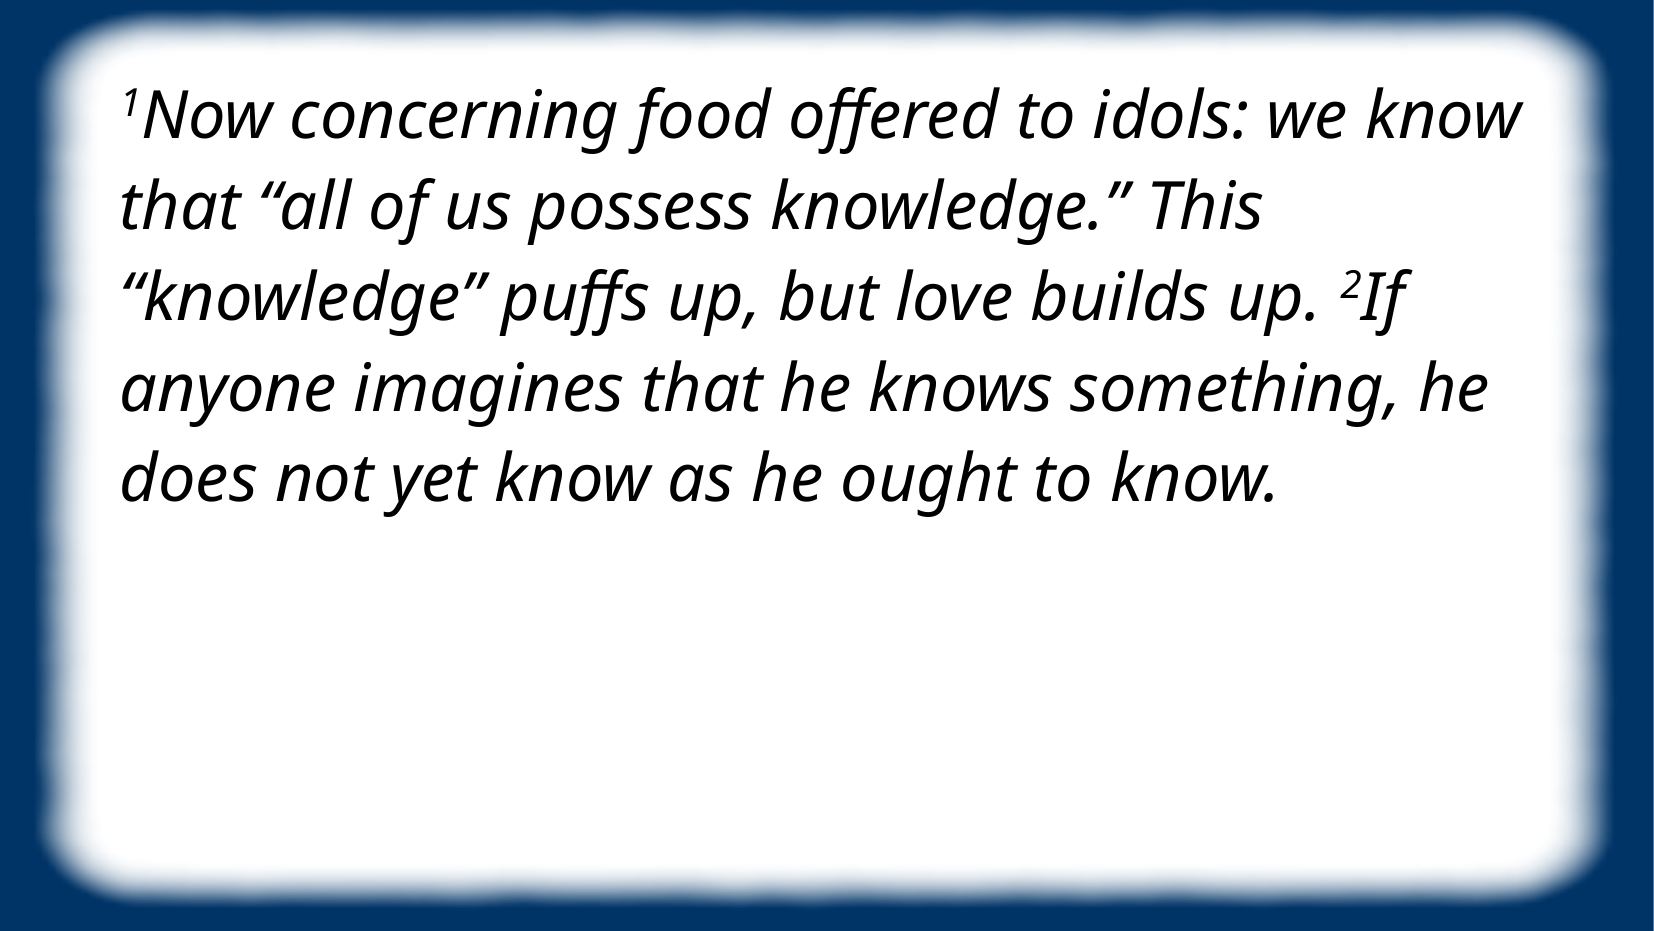

1Now concerning food offered to idols: we know that “all of us possess knowledge.” This “knowledge” puffs up, but love builds up. 2If anyone imagines that he knows something, he does not yet know as he ought to know.